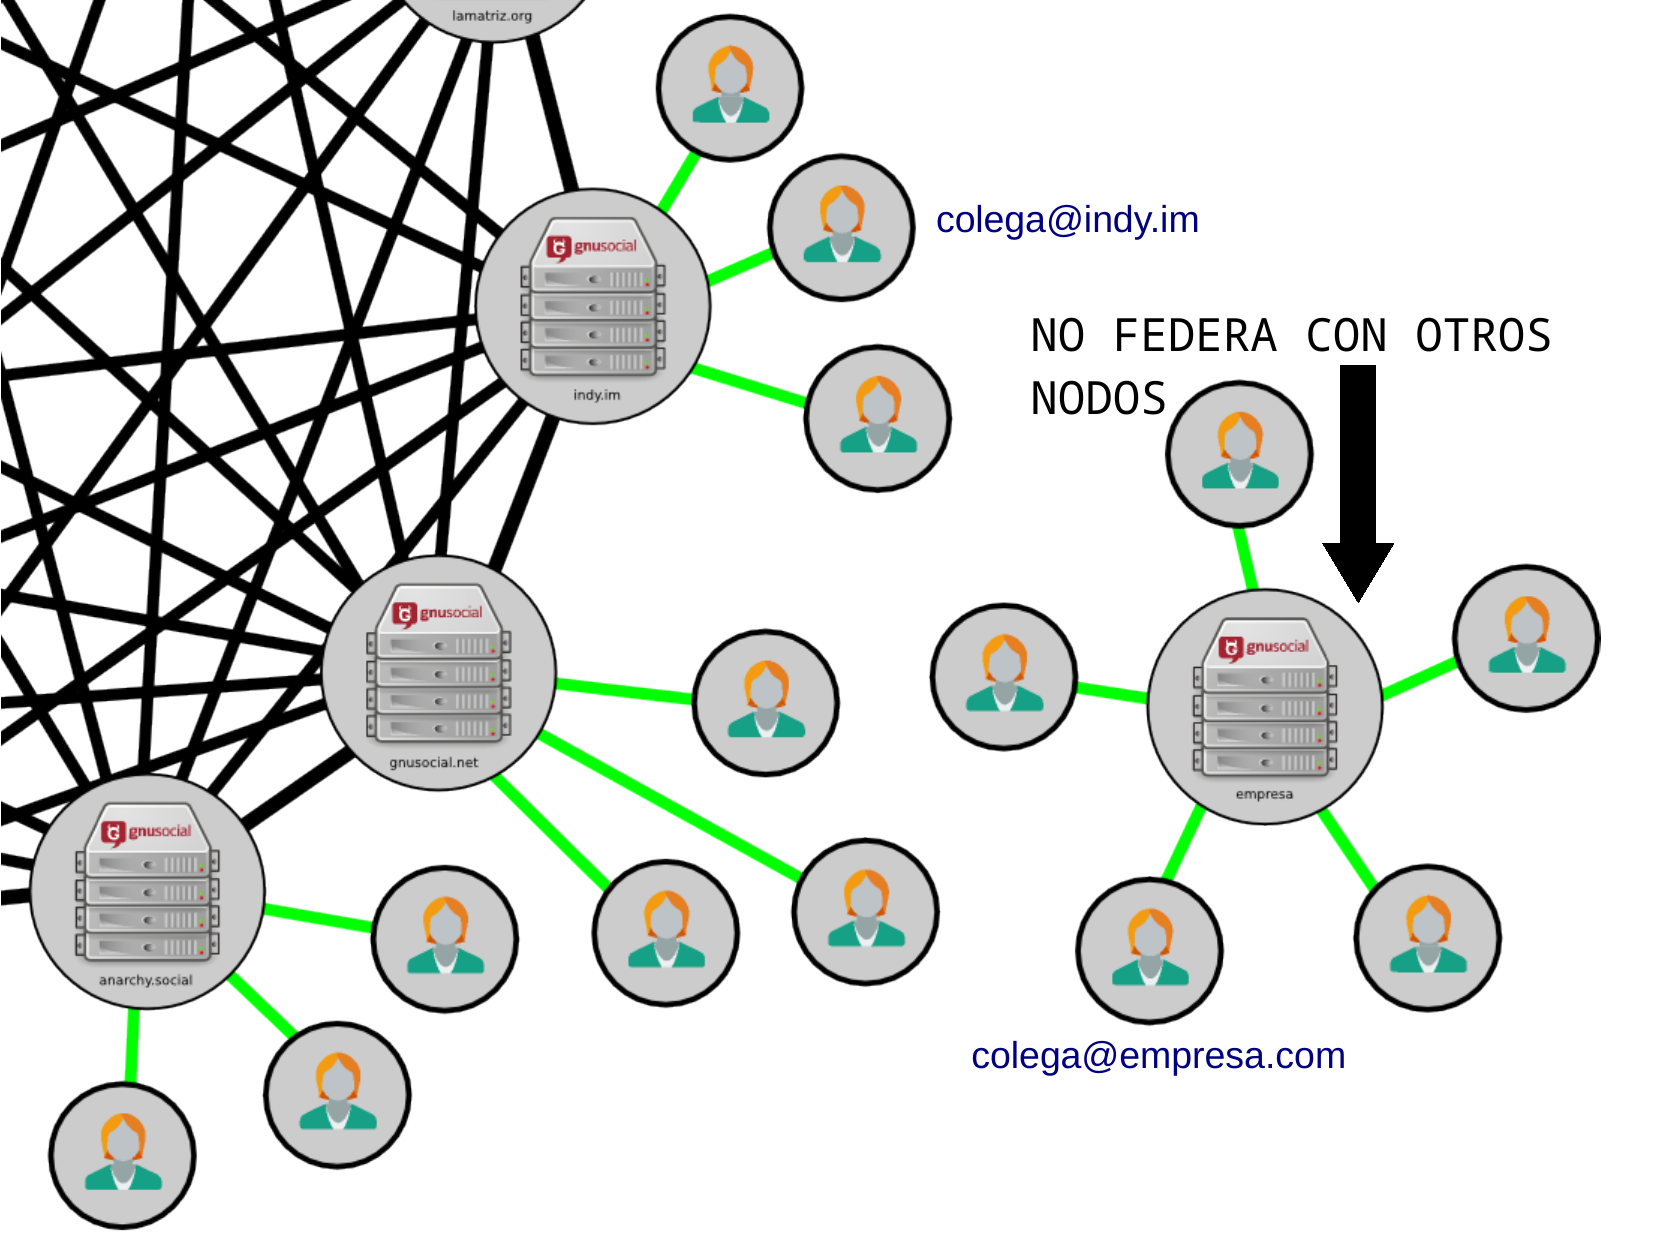

colega@indy.im
NO FEDERA CON OTROS NODOS
colega@empresa.com